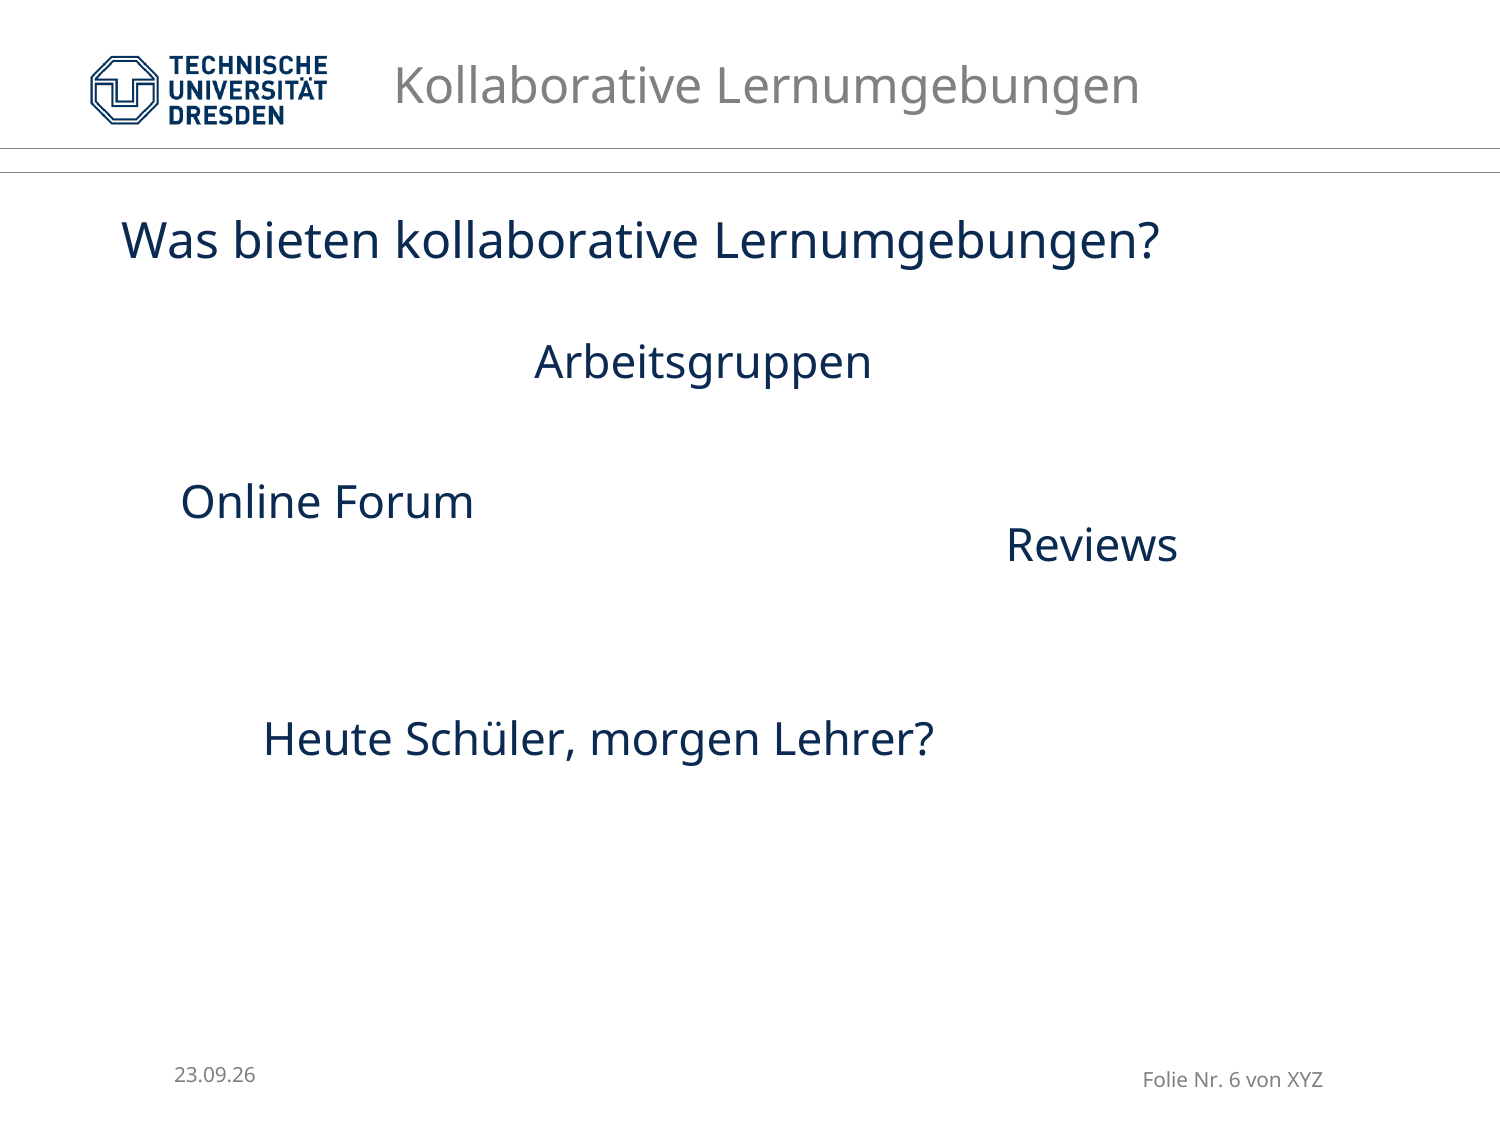

# Kollaborative Lernumgebungen
Was bieten kollaborative Lernumgebungen?
Arbeitsgruppen
Online Forum
Reviews
Heute Schüler, morgen Lehrer?